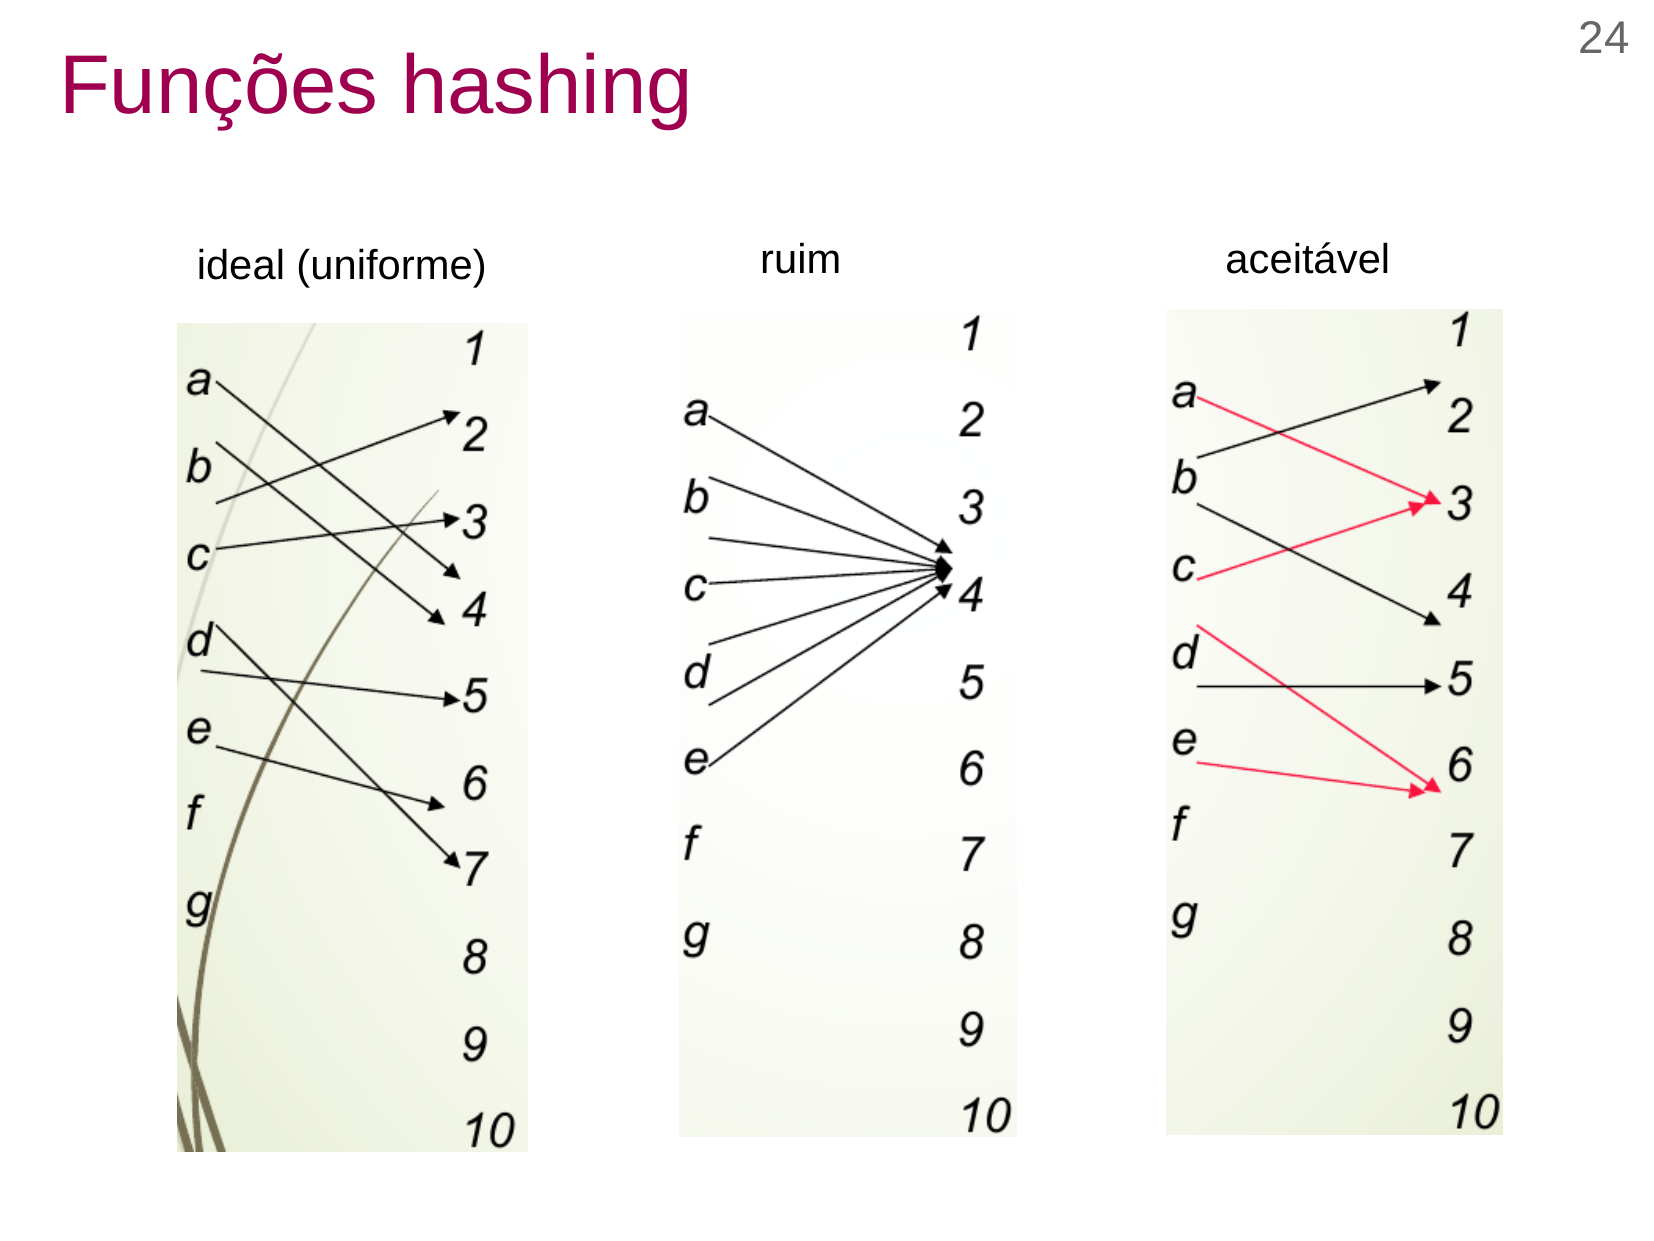

24
# Funções hashing
ruim
aceitável
ideal (uniforme)